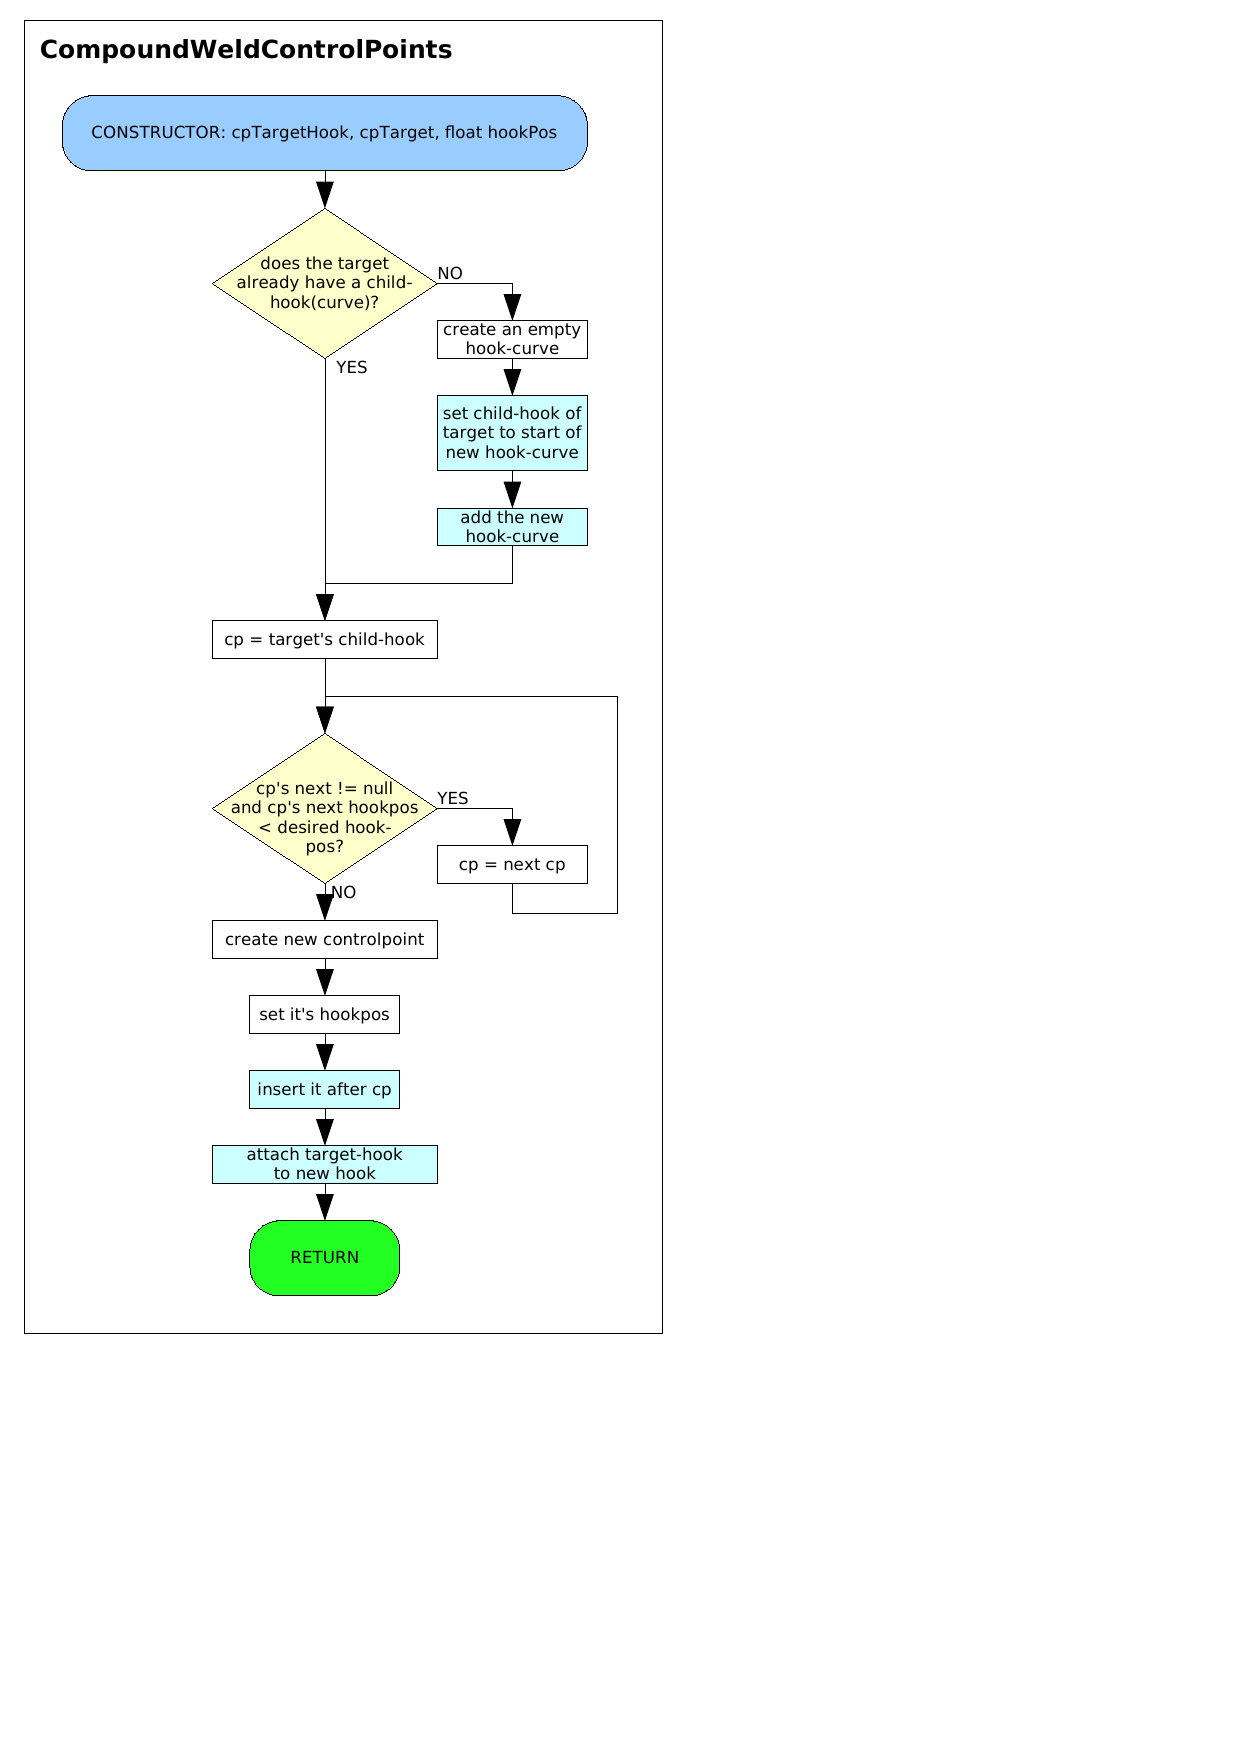

CompoundWeldControlPoints
CONSTRUCTOR: cpTargetHook, cpTarget, float hookPos
does the target
already have a child-
hook(curve)?
NO
create an empty
hook-curve
YES
set child-hook of
target to start of
new hook-curve
add the new
hook-curve
cp = target's child-hook
cp's next != null
and cp's next hookpos
< desired hook-
pos?
YES
cp = next cp
NO
create new controlpoint
set it's hookpos
insert it after cp
attach target-hook
to new hook
RETURN